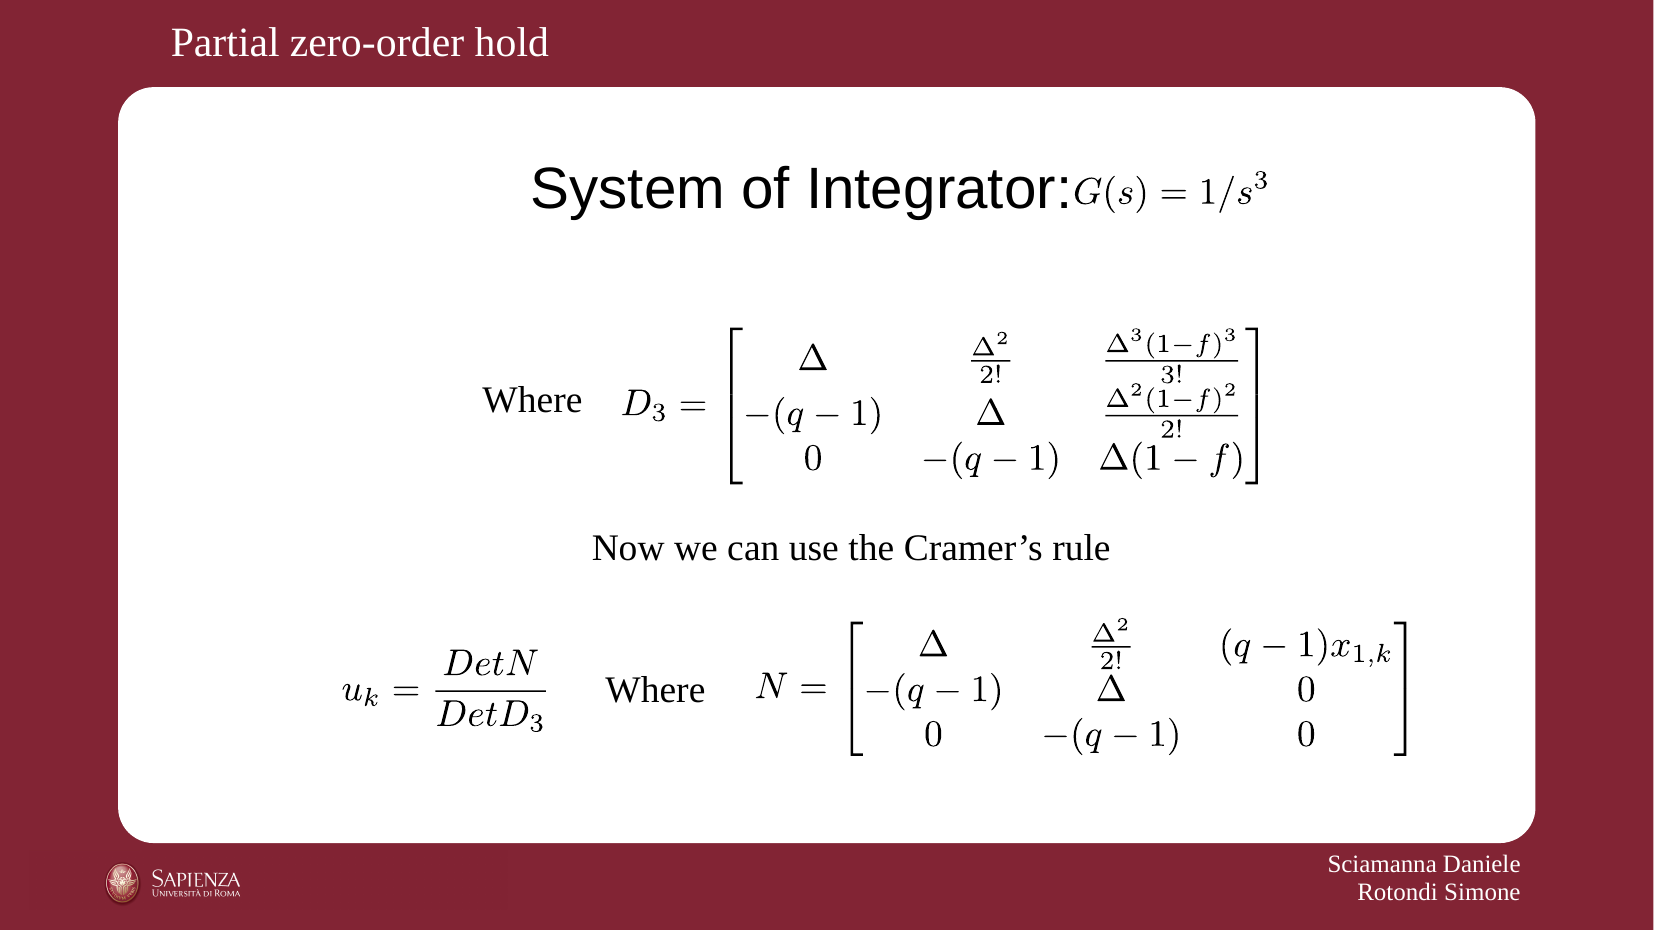

Partial zero-order hold
# System of Integrator:
Where
Now we can use the Cramer’s rule
Where
Sciamanna Daniele
Rotondi Simone